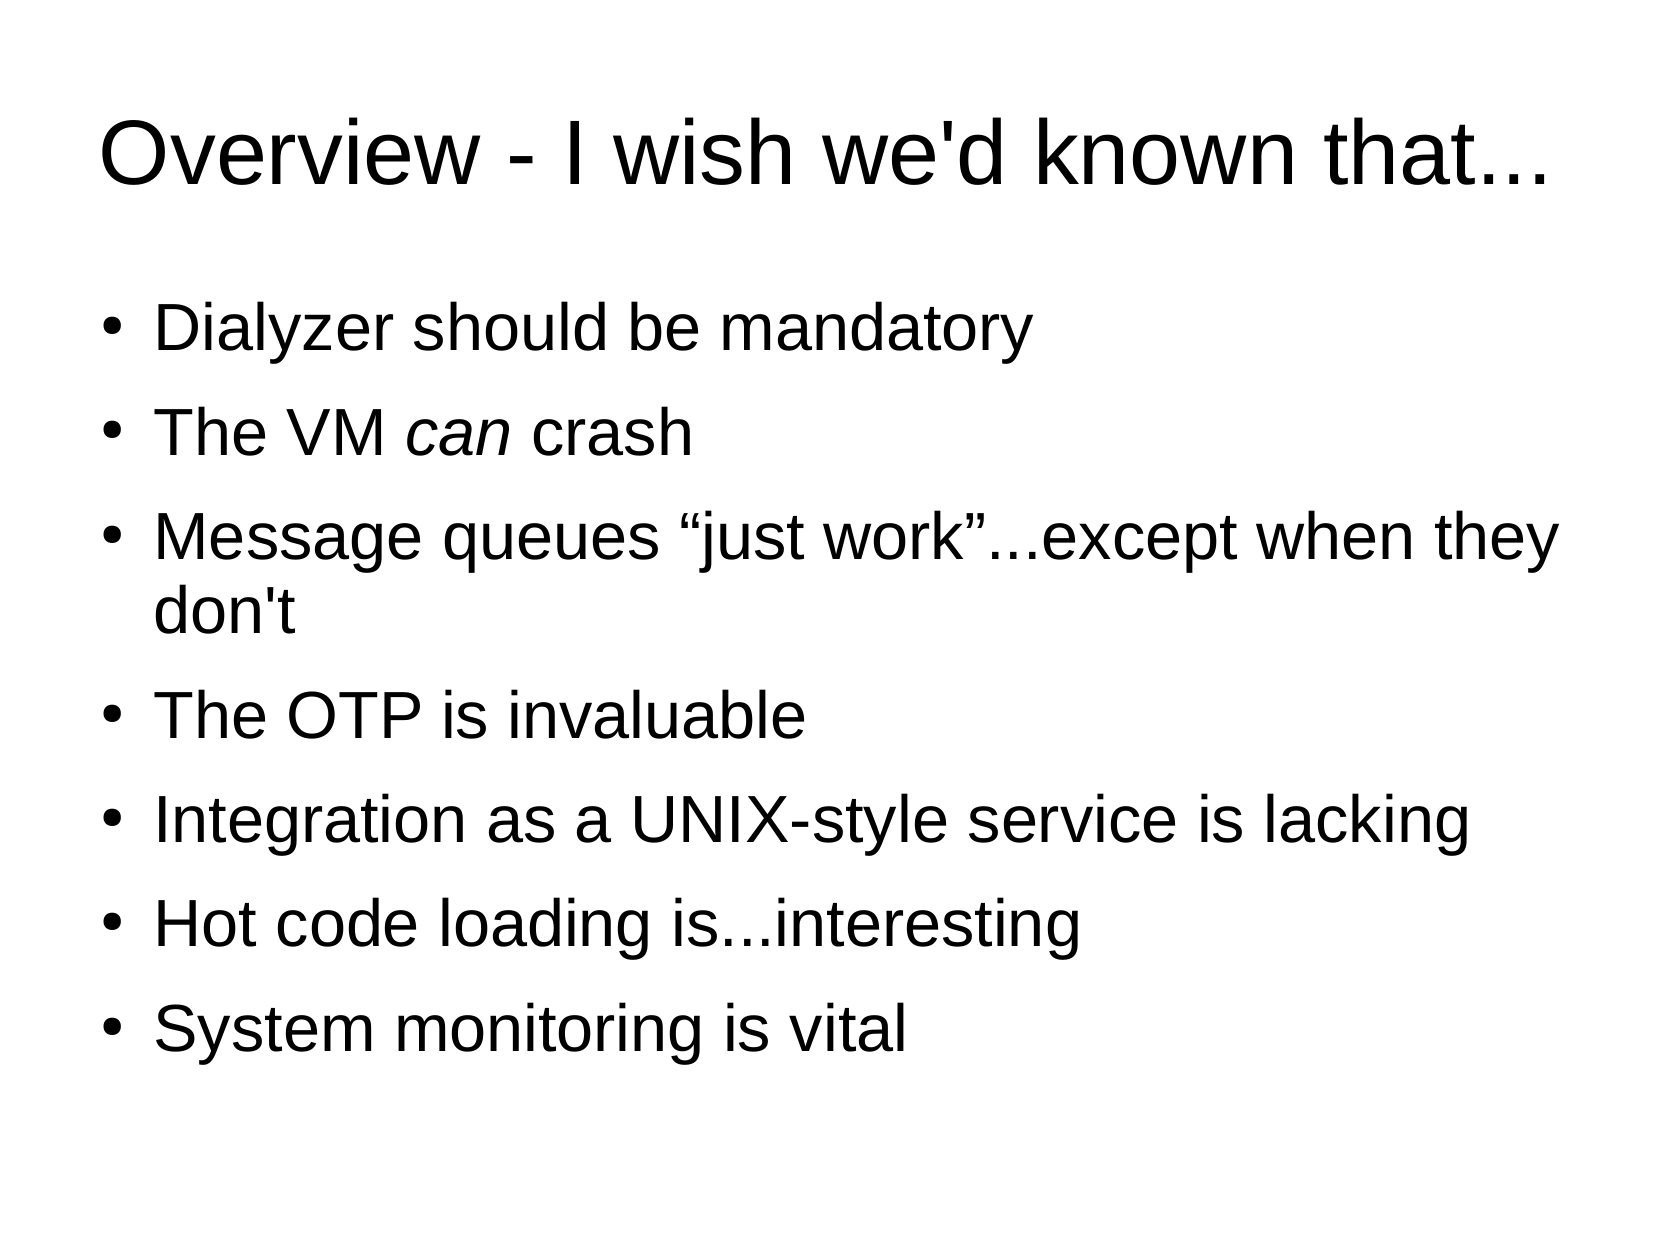

# Overview - I wish we'd known that...
Dialyzer should be mandatory
The VM can crash
Message queues “just work”...except when they don't
The OTP is invaluable
Integration as a UNIX-style service is lacking
Hot code loading is...interesting
System monitoring is vital